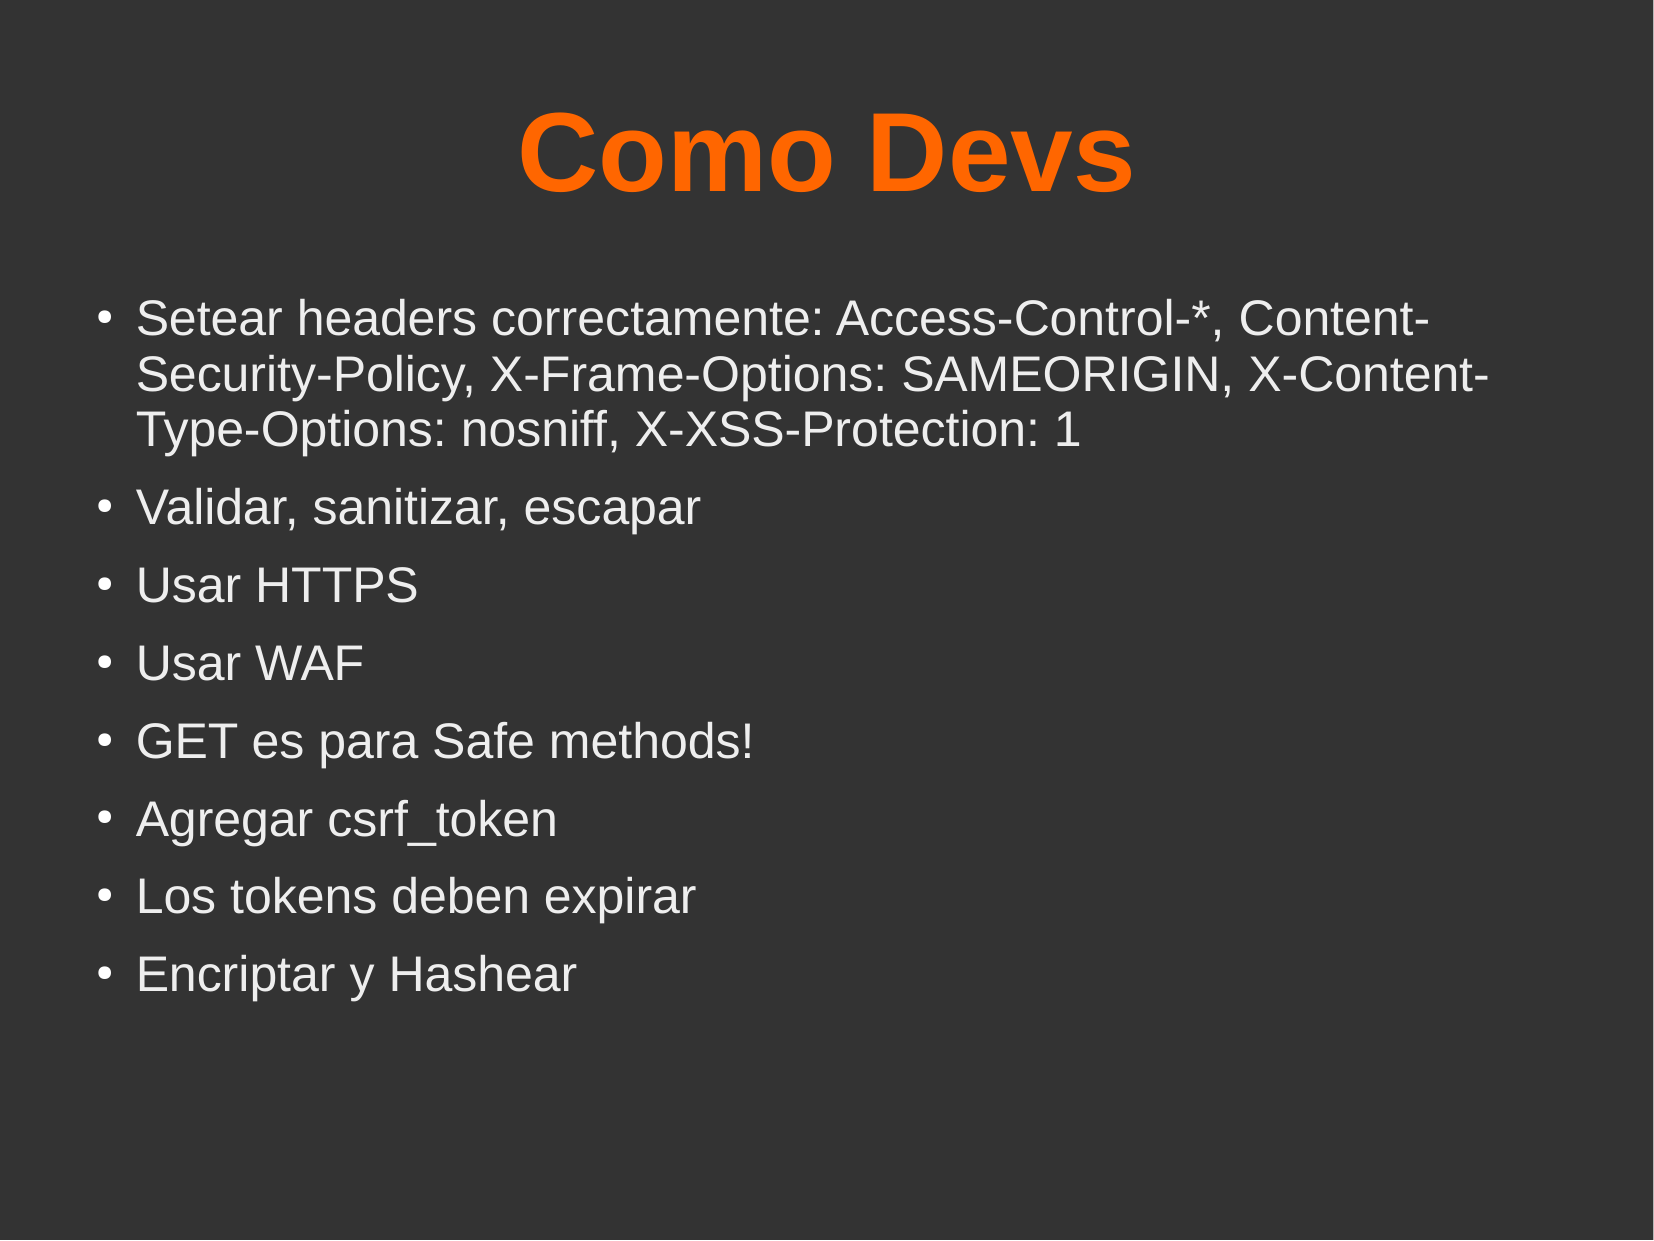

# Como Devs
Setear headers correctamente: Access-Control-*, Content-Security-Policy, X-Frame-Options: SAMEORIGIN, X-Content-Type-Options: nosniff, X-XSS-Protection: 1
Validar, sanitizar, escapar
Usar HTTPS
Usar WAF
GET es para Safe methods!
Agregar csrf_token
Los tokens deben expirar
Encriptar y Hashear